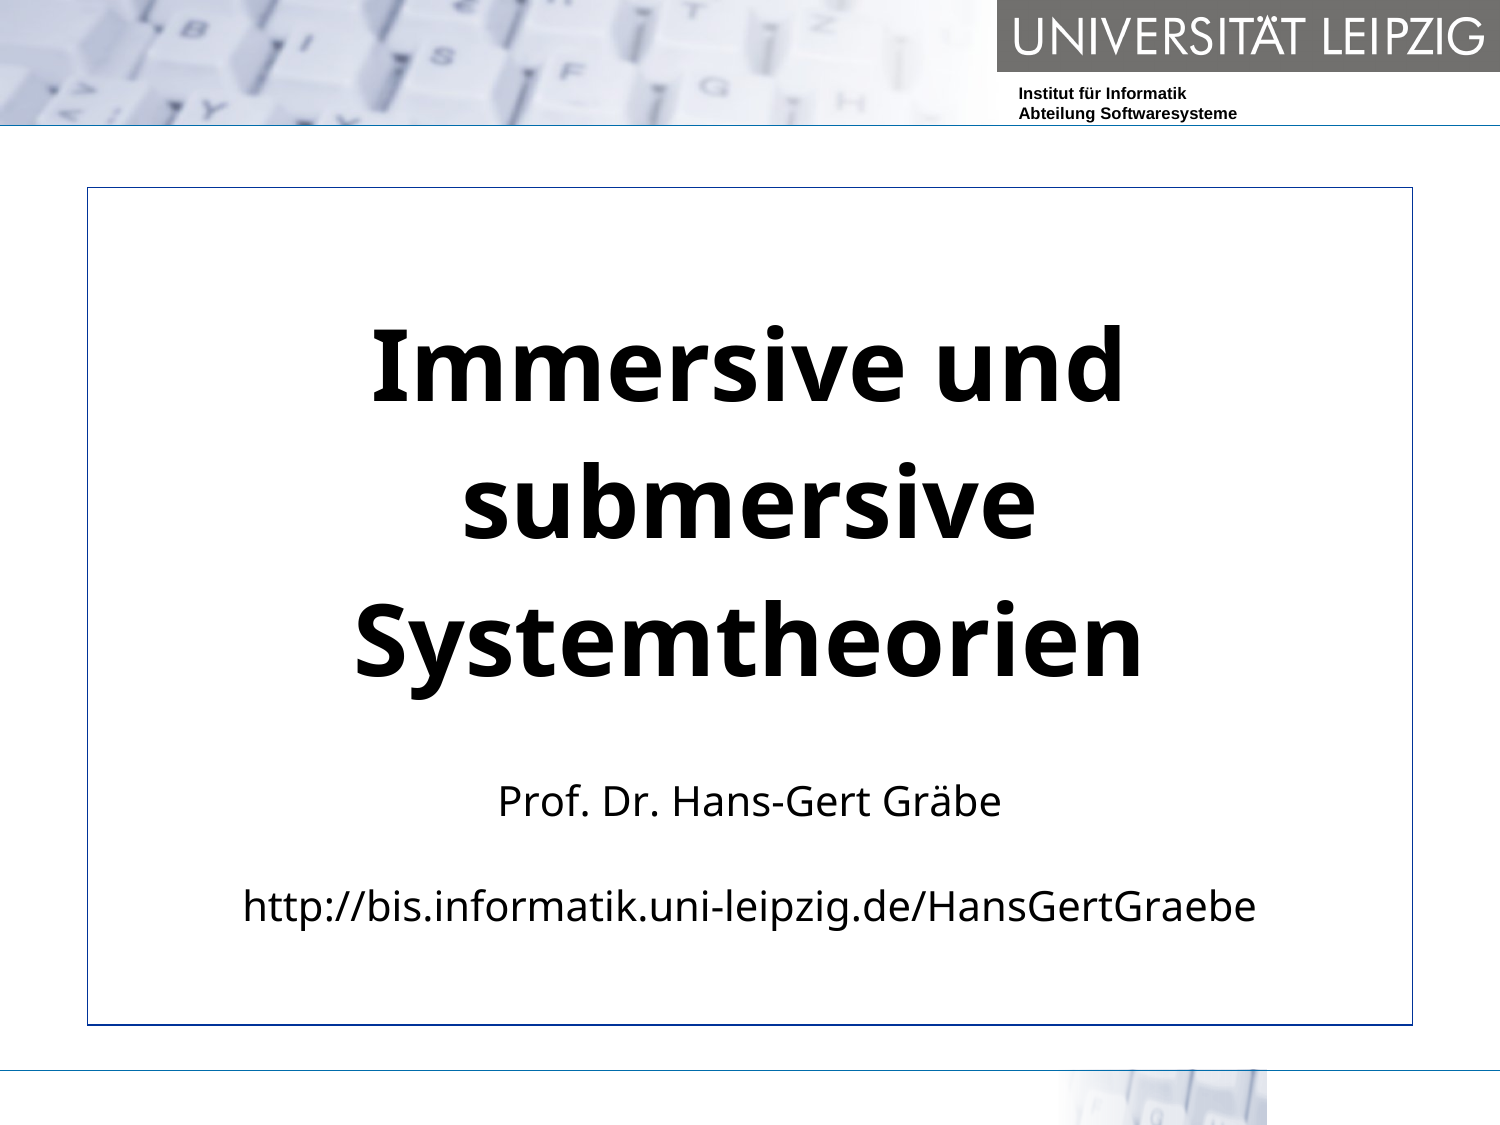

Immersive und submersive Systemtheorien
Prof. Dr. Hans-Gert Gräbe
http://bis.informatik.uni-leipzig.de/HansGertGraebe